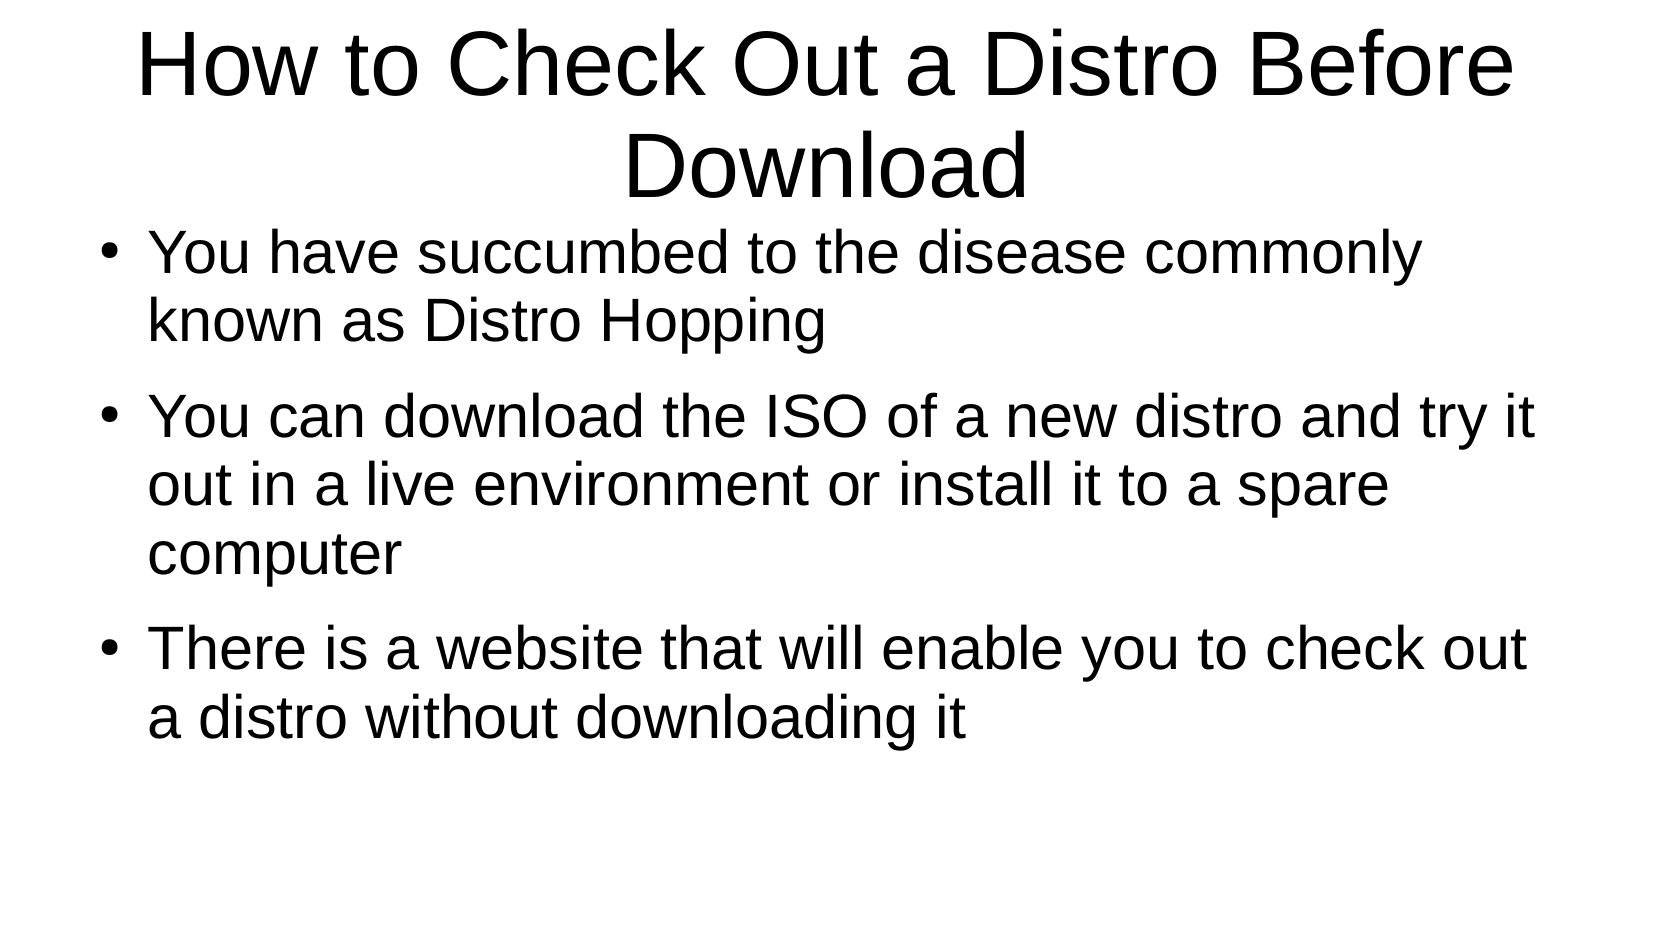

# How to Check Out a Distro Before Download
You have succumbed to the disease commonly known as Distro Hopping
You can download the ISO of a new distro and try it out in a live environment or install it to a spare computer
There is a website that will enable you to check out a distro without downloading it